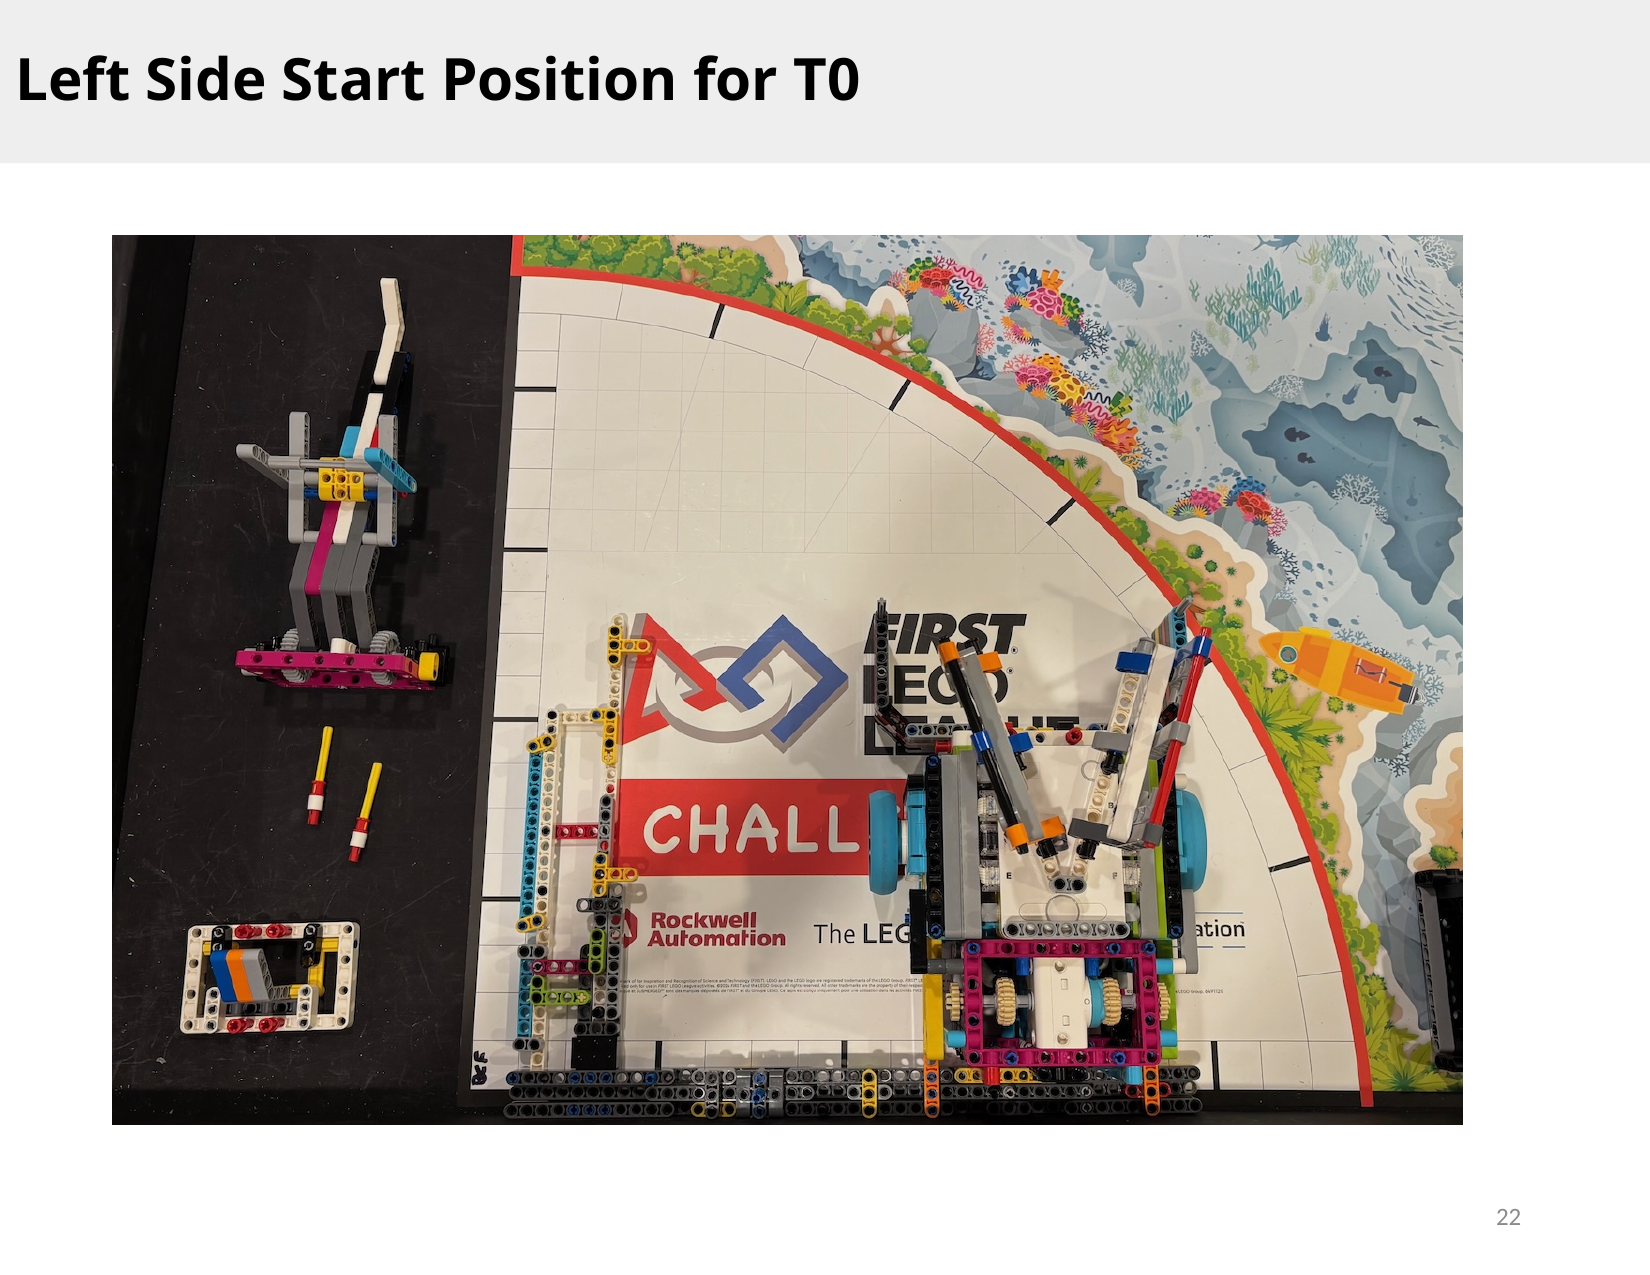

# Left Side Start Position for T0
22